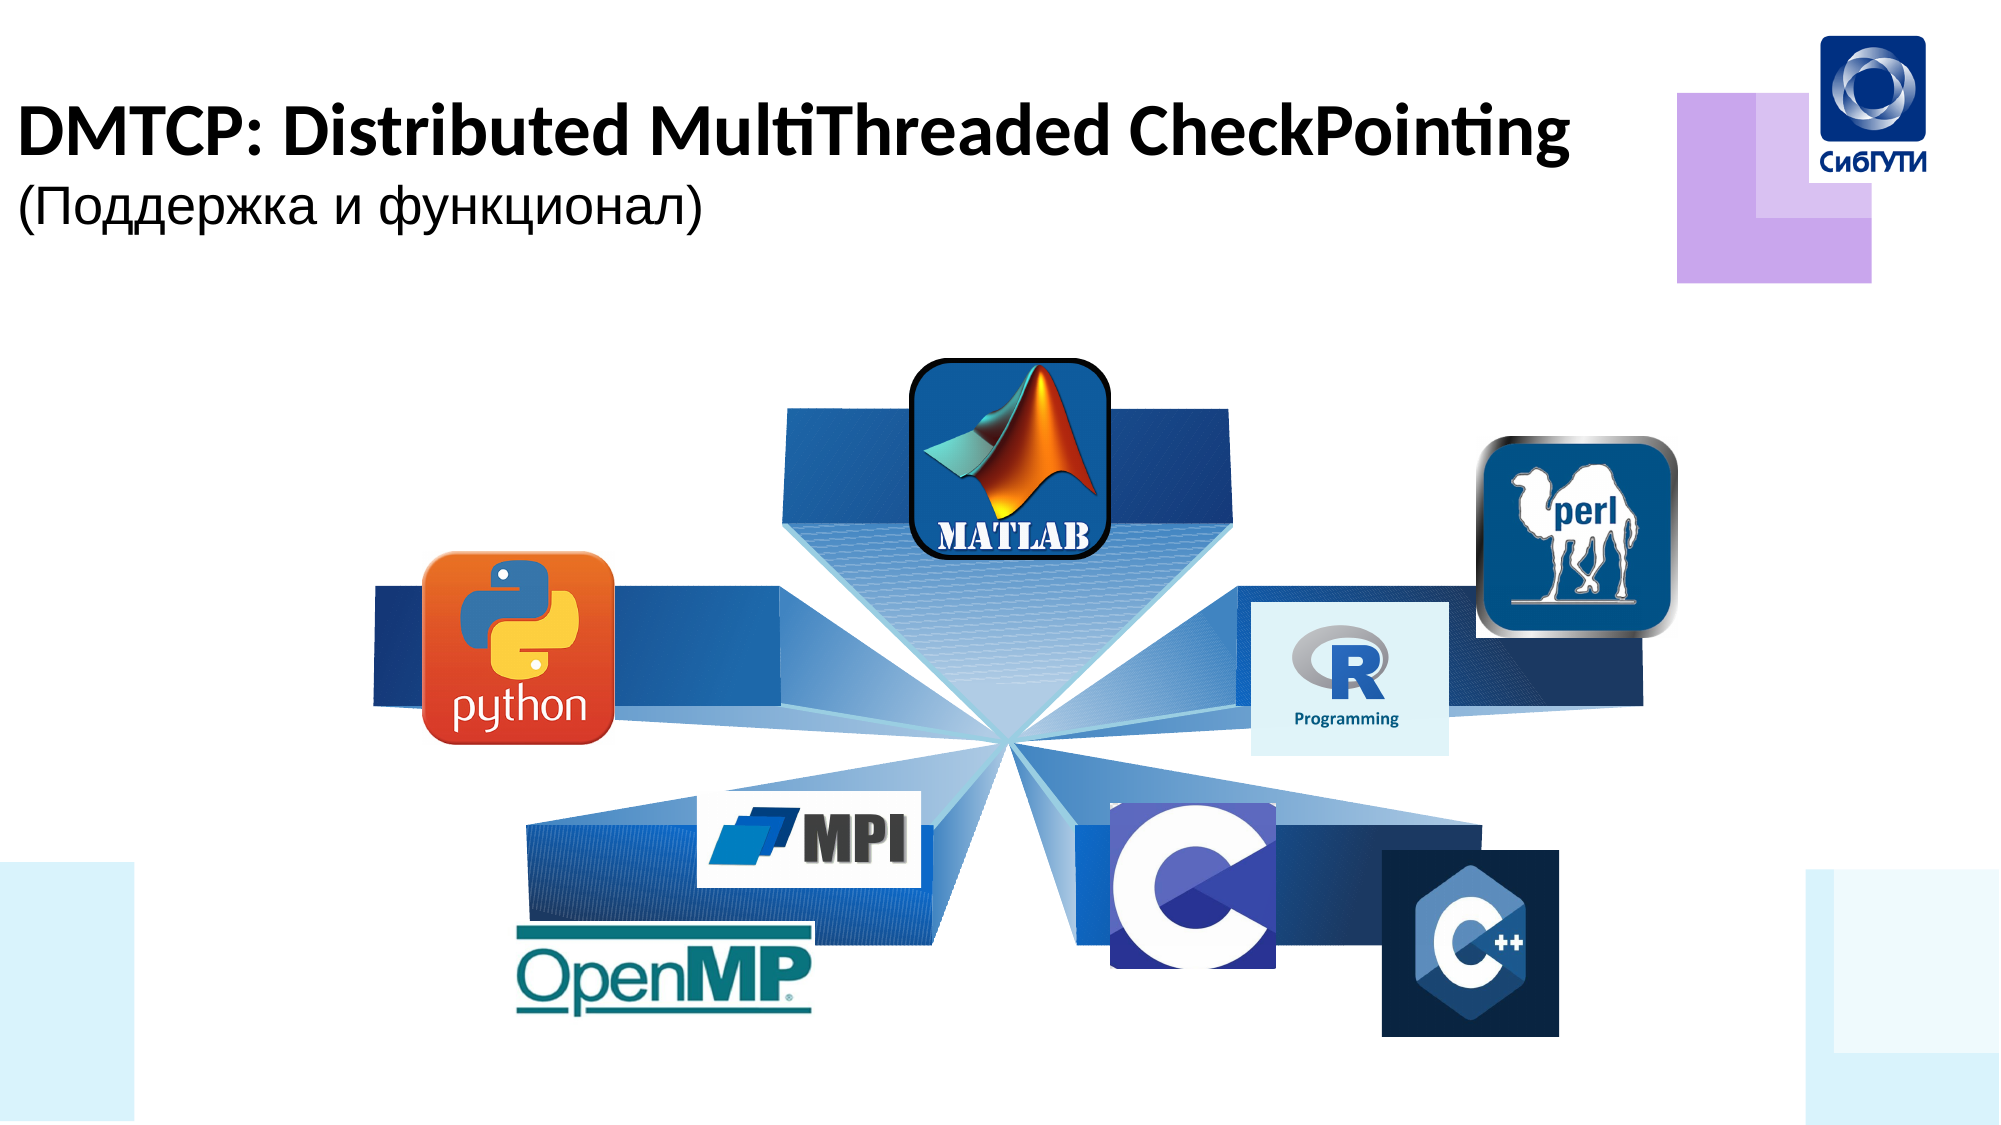

# DMTCP: Distributed MultiThreaded CheckPointing
(Поддержка и функционал)